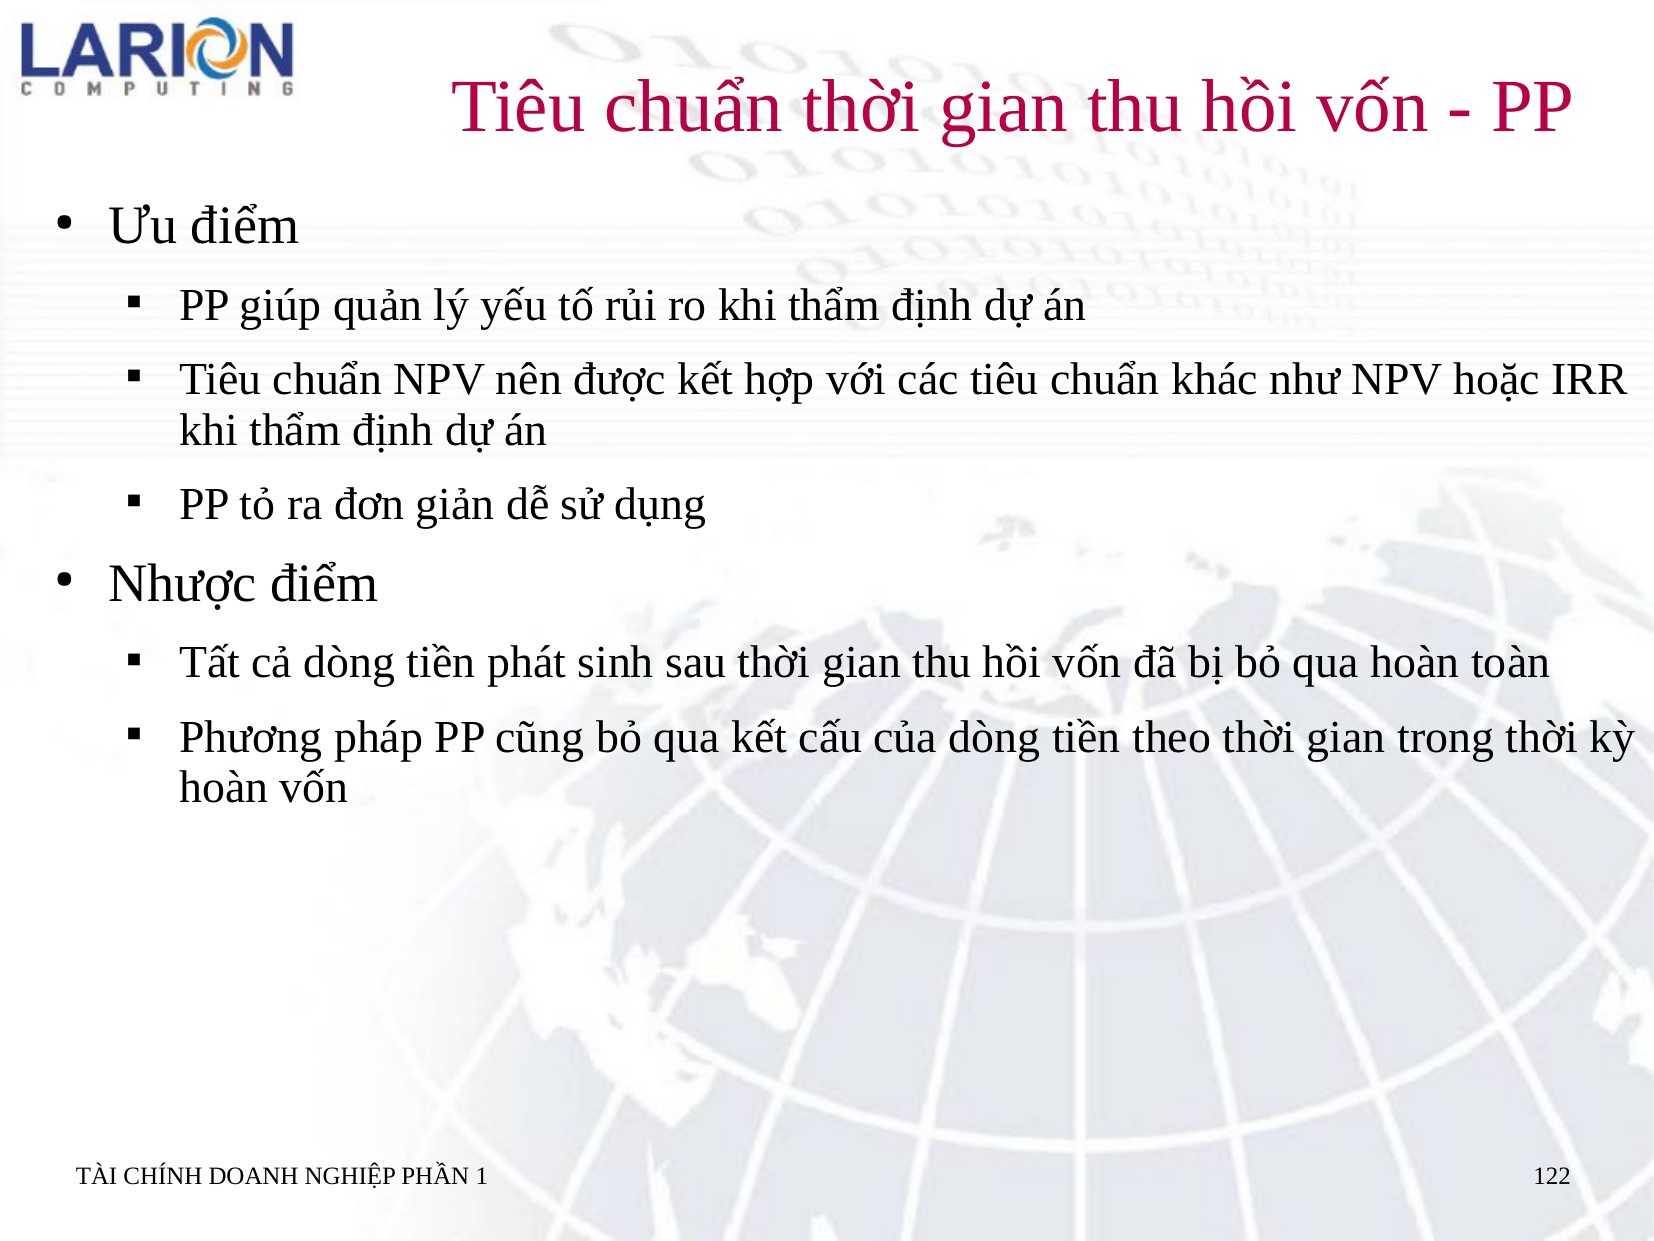

# Tiêu chuẩn thời gian thu hồi vốn - PP
Ưu điểm
PP giúp quản lý yếu tố rủi ro khi thẩm định dự án
Tiêu chuẩn NPV nên được kết hợp với các tiêu chuẩn khác như NPV hoặc IRR khi thẩm định dự án
PP tỏ ra đơn giản dễ sử dụng
Nhược điểm
Tất cả dòng tiền phát sinh sau thời gian thu hồi vốn đã bị bỏ qua hoàn toàn
Phương pháp PP cũng bỏ qua kết cấu của dòng tiền theo thời gian trong thời kỳ hoàn vốn
TÀI CHÍNH DOANH NGHIỆP PHẦN 1
122